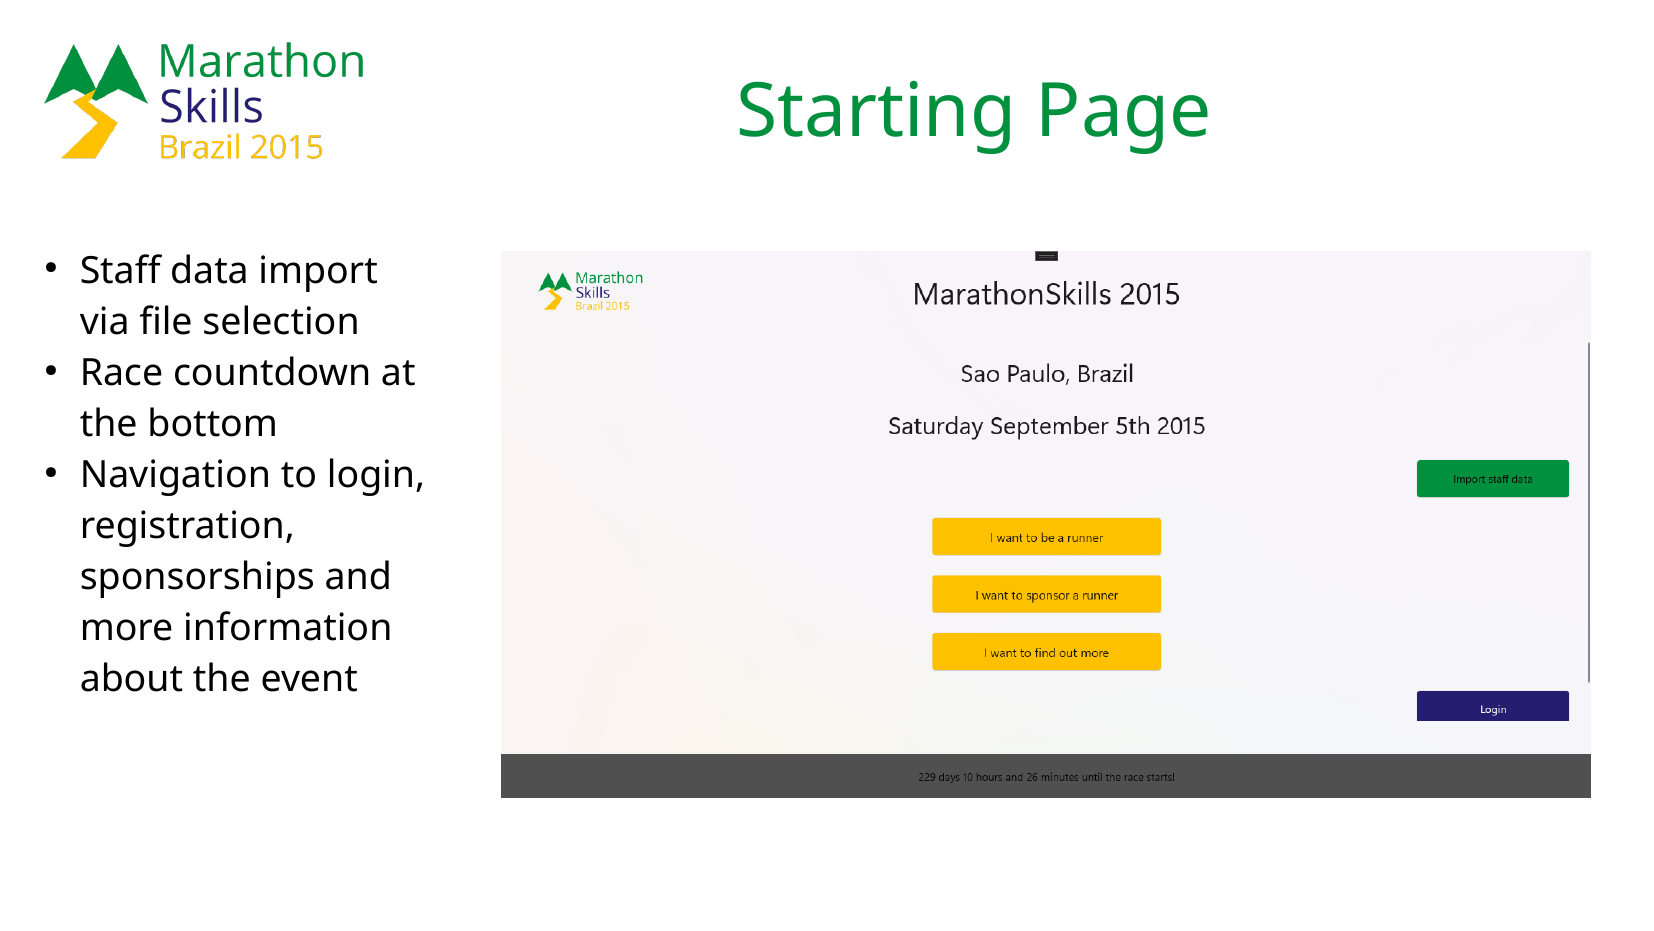

# Starting Page
Staff data import via file selection
Race countdown at the bottom
Navigation to login, registration, sponsorships and more information about the event